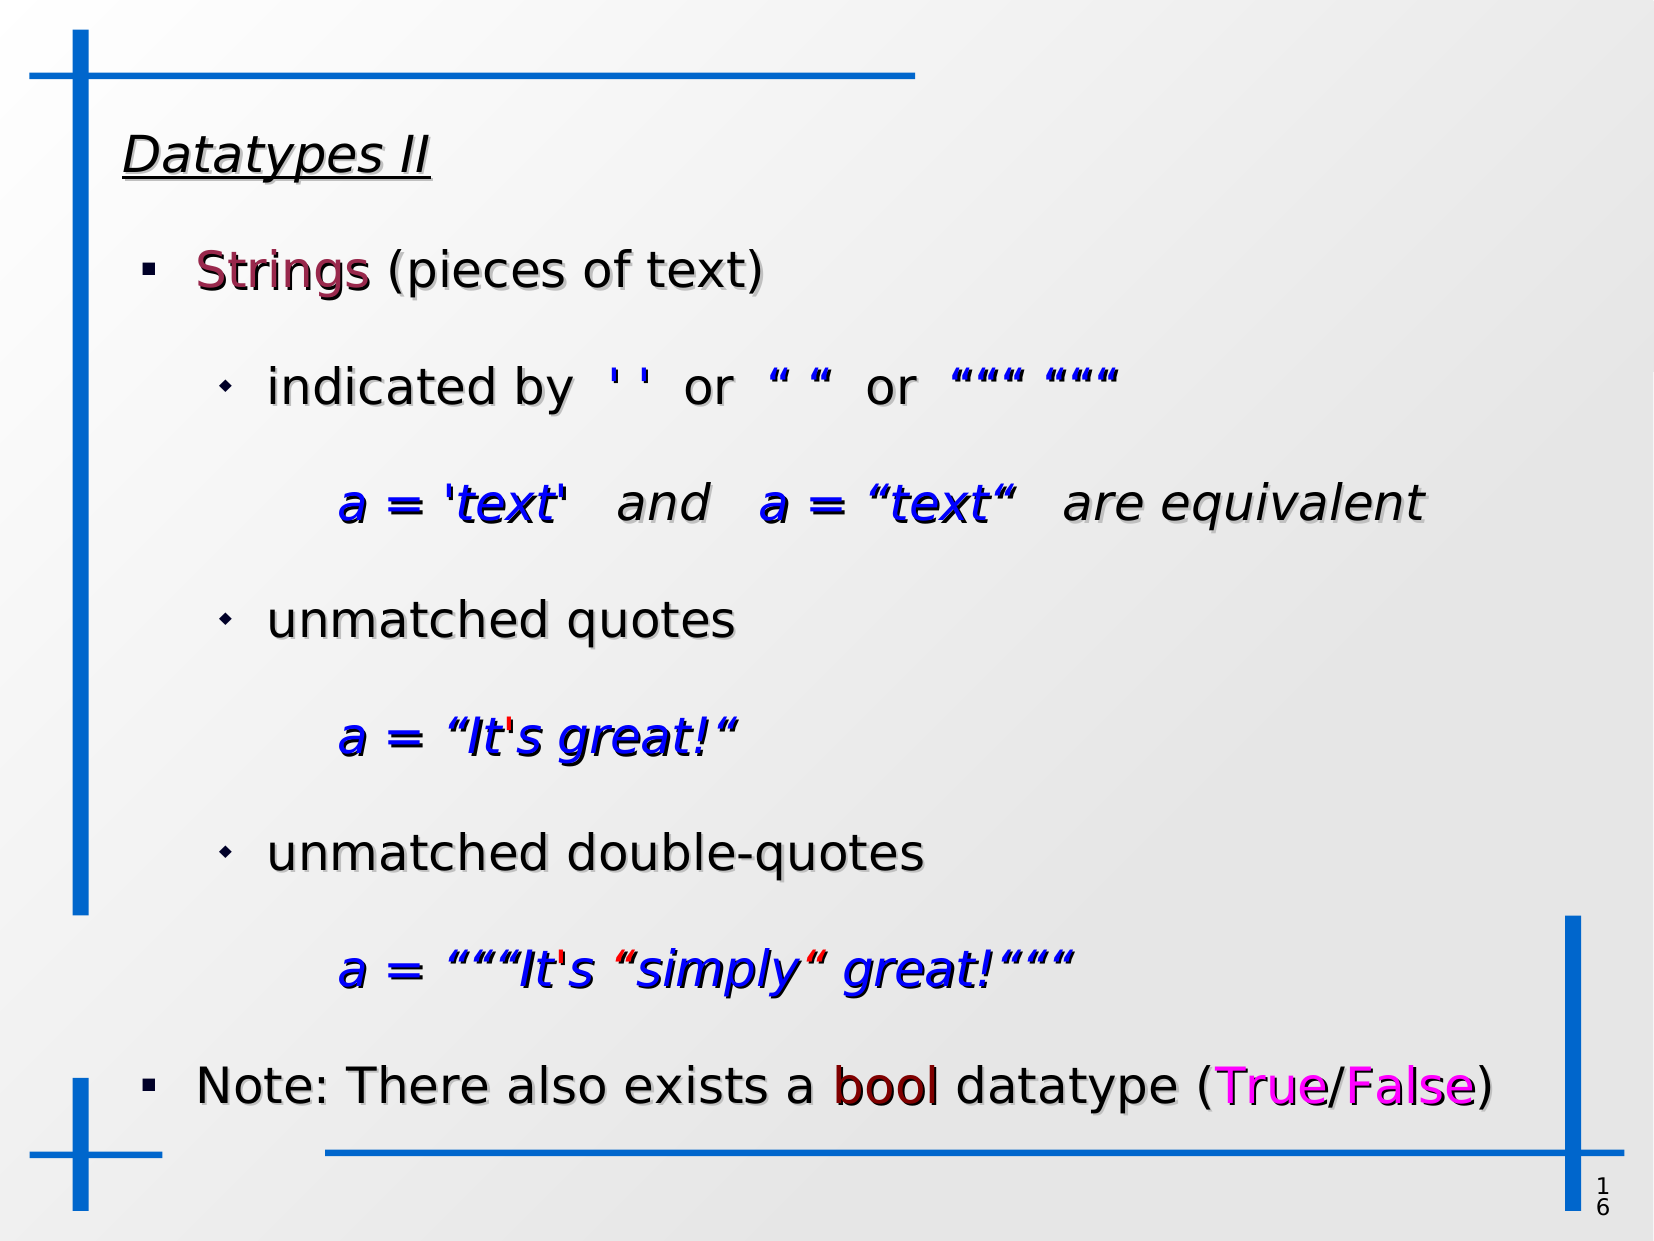

# Datatypes II
Strings (pieces of text)
indicated by ' ' or “ “ or “““ “““
a = 'text' and a = “text“ are equivalent
unmatched quotes
a = “It's great!“
unmatched double-quotes
a = “““It's “simply“ great!“““
Note: There also exists a bool datatype (True/False)